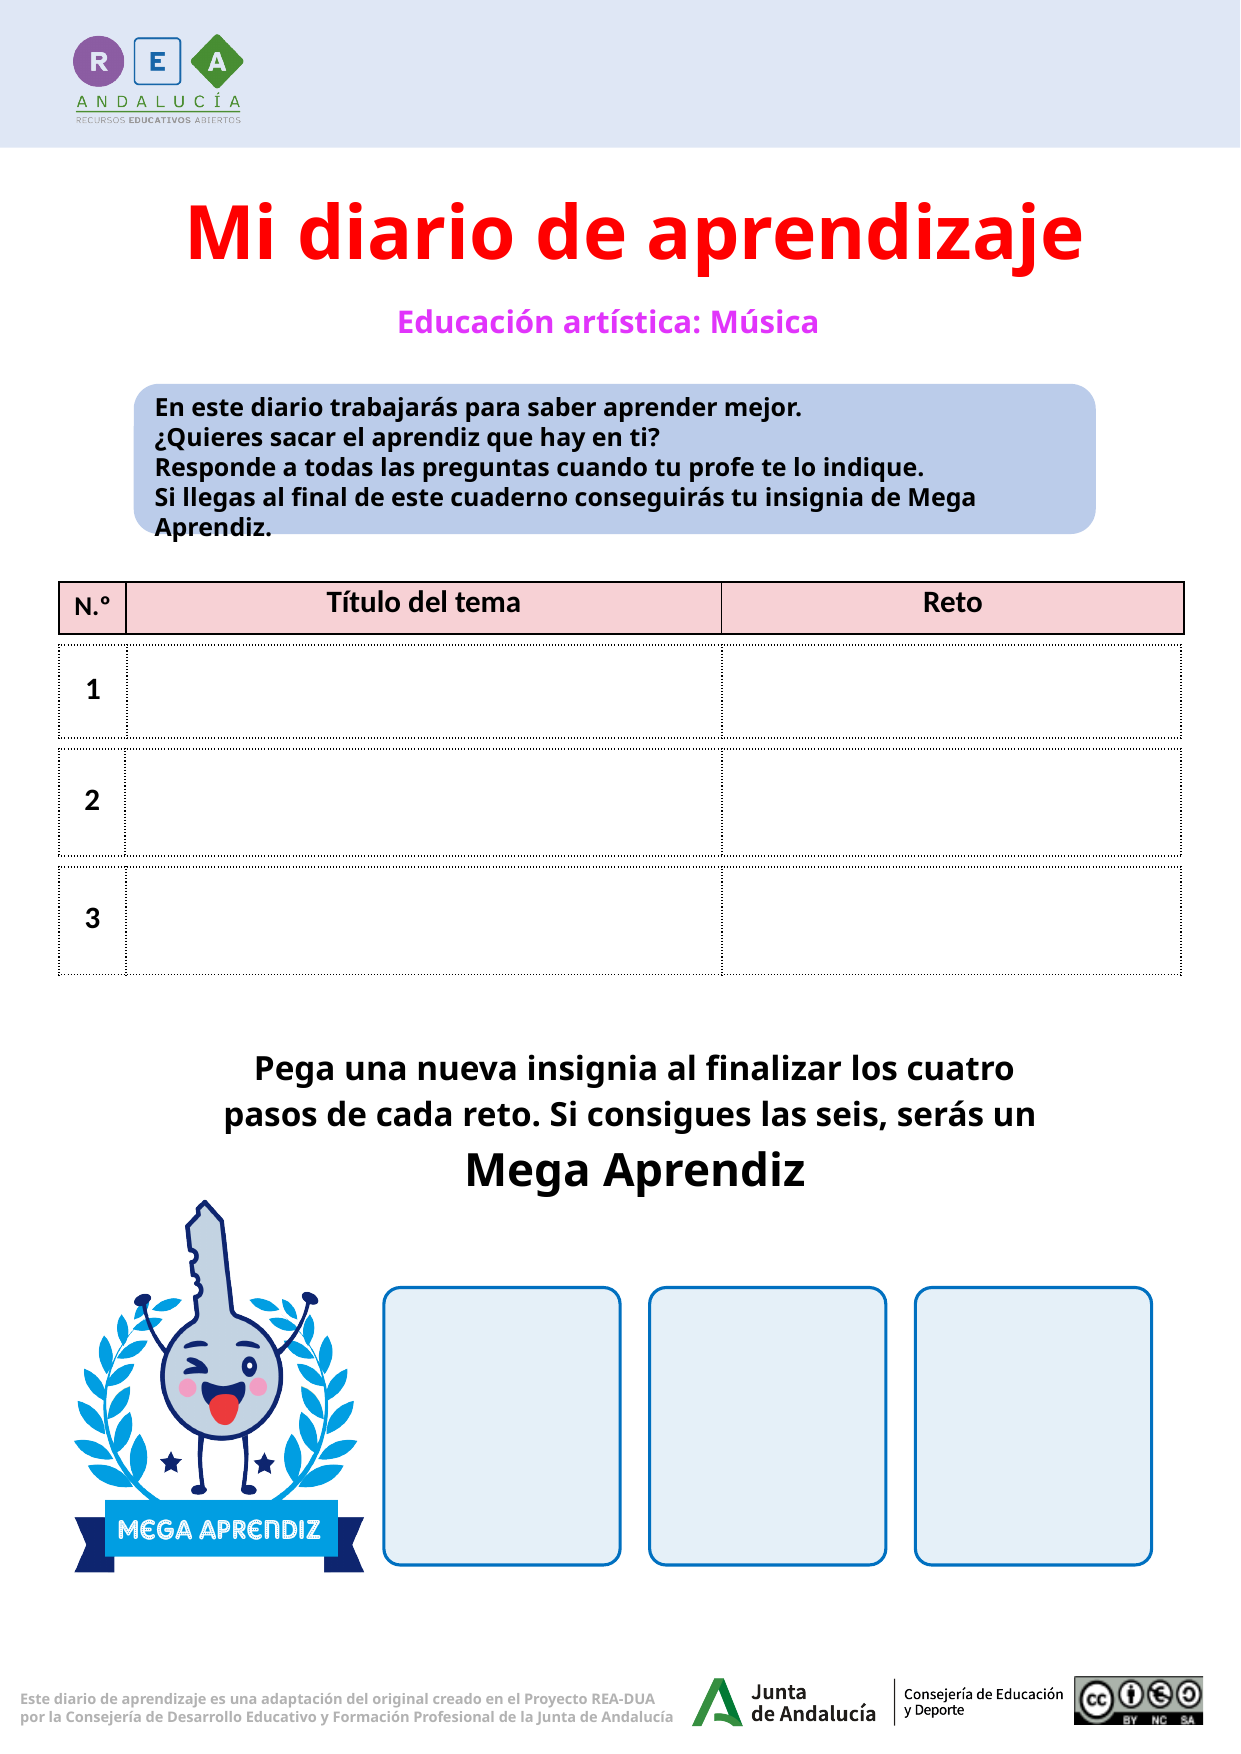

Mi diario de aprendizaje
Educación artística: Música
En este diario trabajarás para saber aprender mejor.
¿Quieres sacar el aprendiz que hay en ti?
Responde a todas las preguntas cuando tu profe te lo indique.
Si llegas al final de este cuaderno conseguirás tu insignia de Mega Aprendiz.
| N.º | Título del tema | Reto |
| --- | --- | --- |
| 1 | | |
| --- | --- | --- |
| 2 | | |
| --- | --- | --- |
| 3 | | |
| --- | --- | --- |
Pega una nueva insignia al finalizar los cuatro pasos de cada reto. Si consigues las seis, serás un
Mega Aprendiz
Este diario de aprendizaje es una adaptación del original creado en el Proyecto REA-DUA
por la Consejería de Desarrollo Educativo y Formación Profesional de la Junta de Andalucía